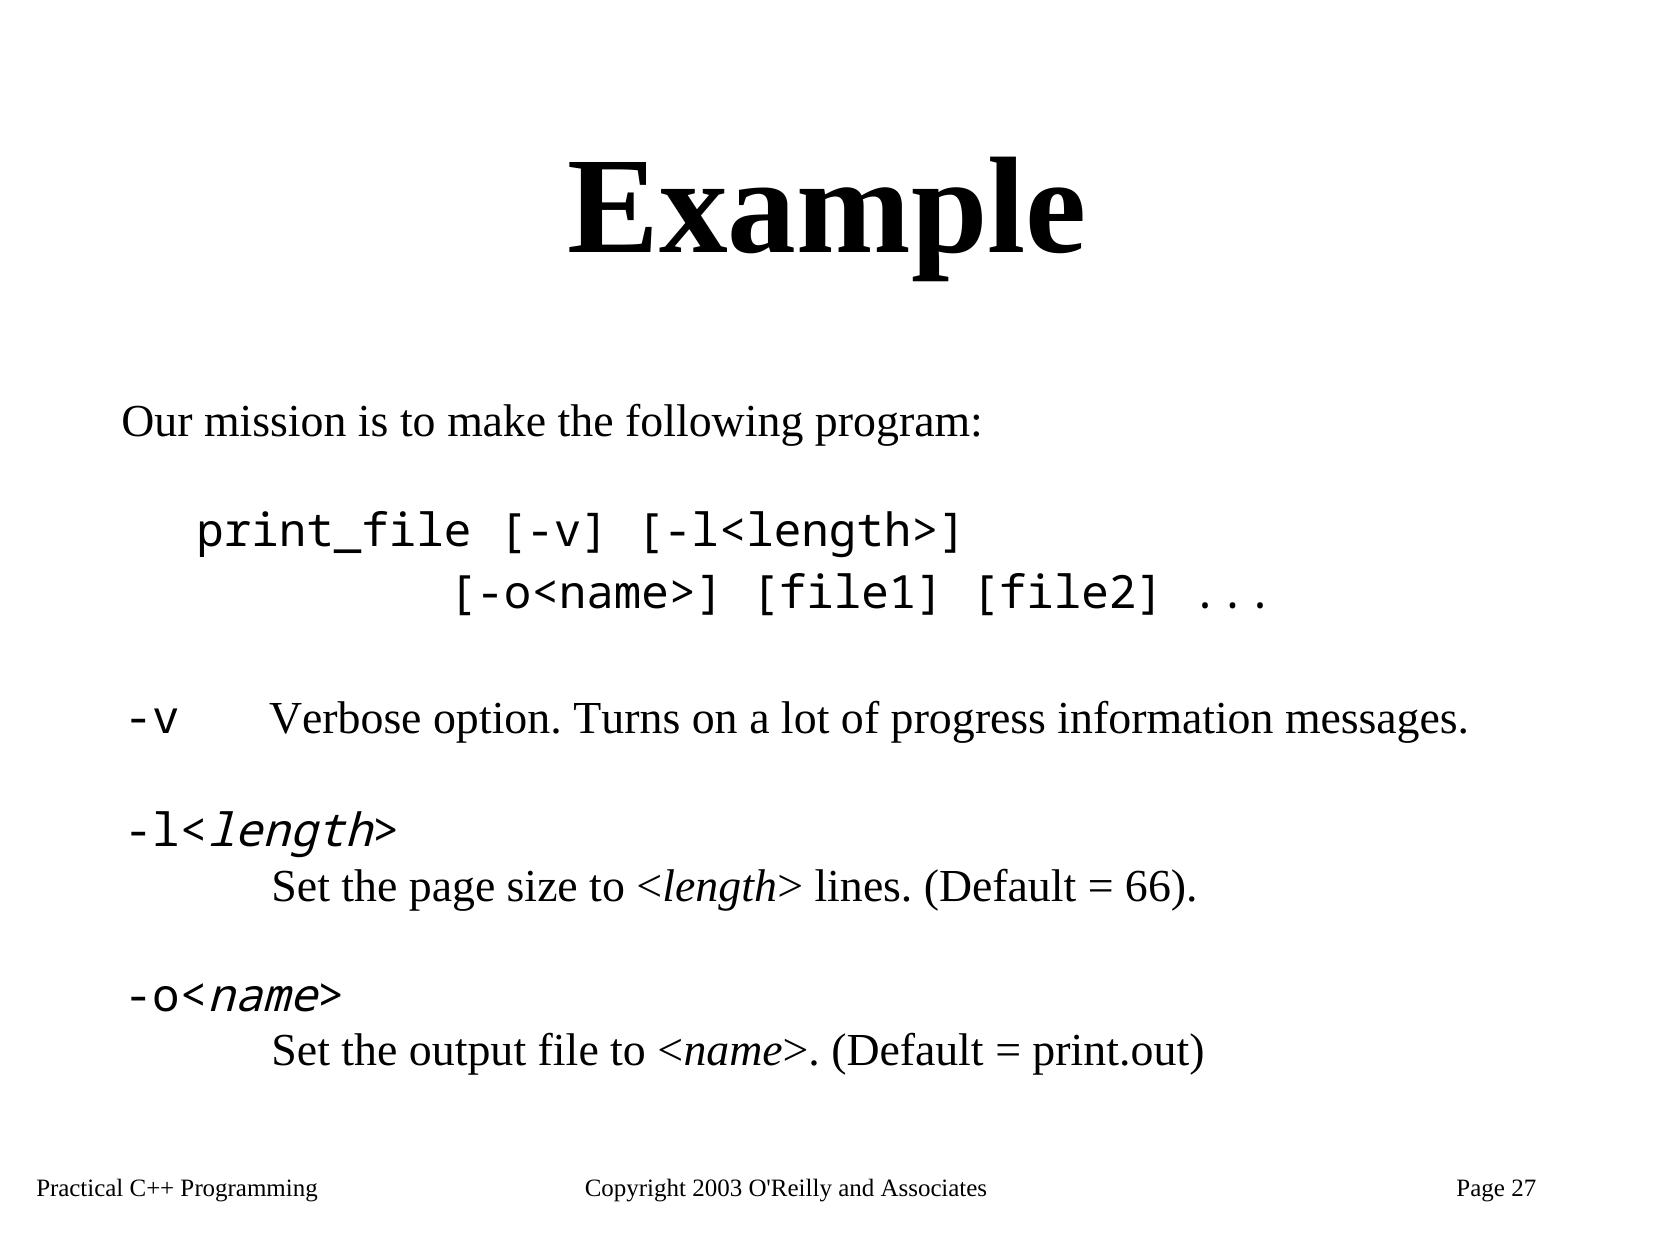

# Example
Our mission is to make the following program:
	print_file [-v] [-l<length>]
		 [-o<name>] [file1] [file2] ...
-v 	Verbose option. Turns on a lot of progress information messages.
-l<length>
 	Set the page size to <length> lines. (Default = 66).
-o<name>
 	Set the output file to <name>. (Default = print.out)